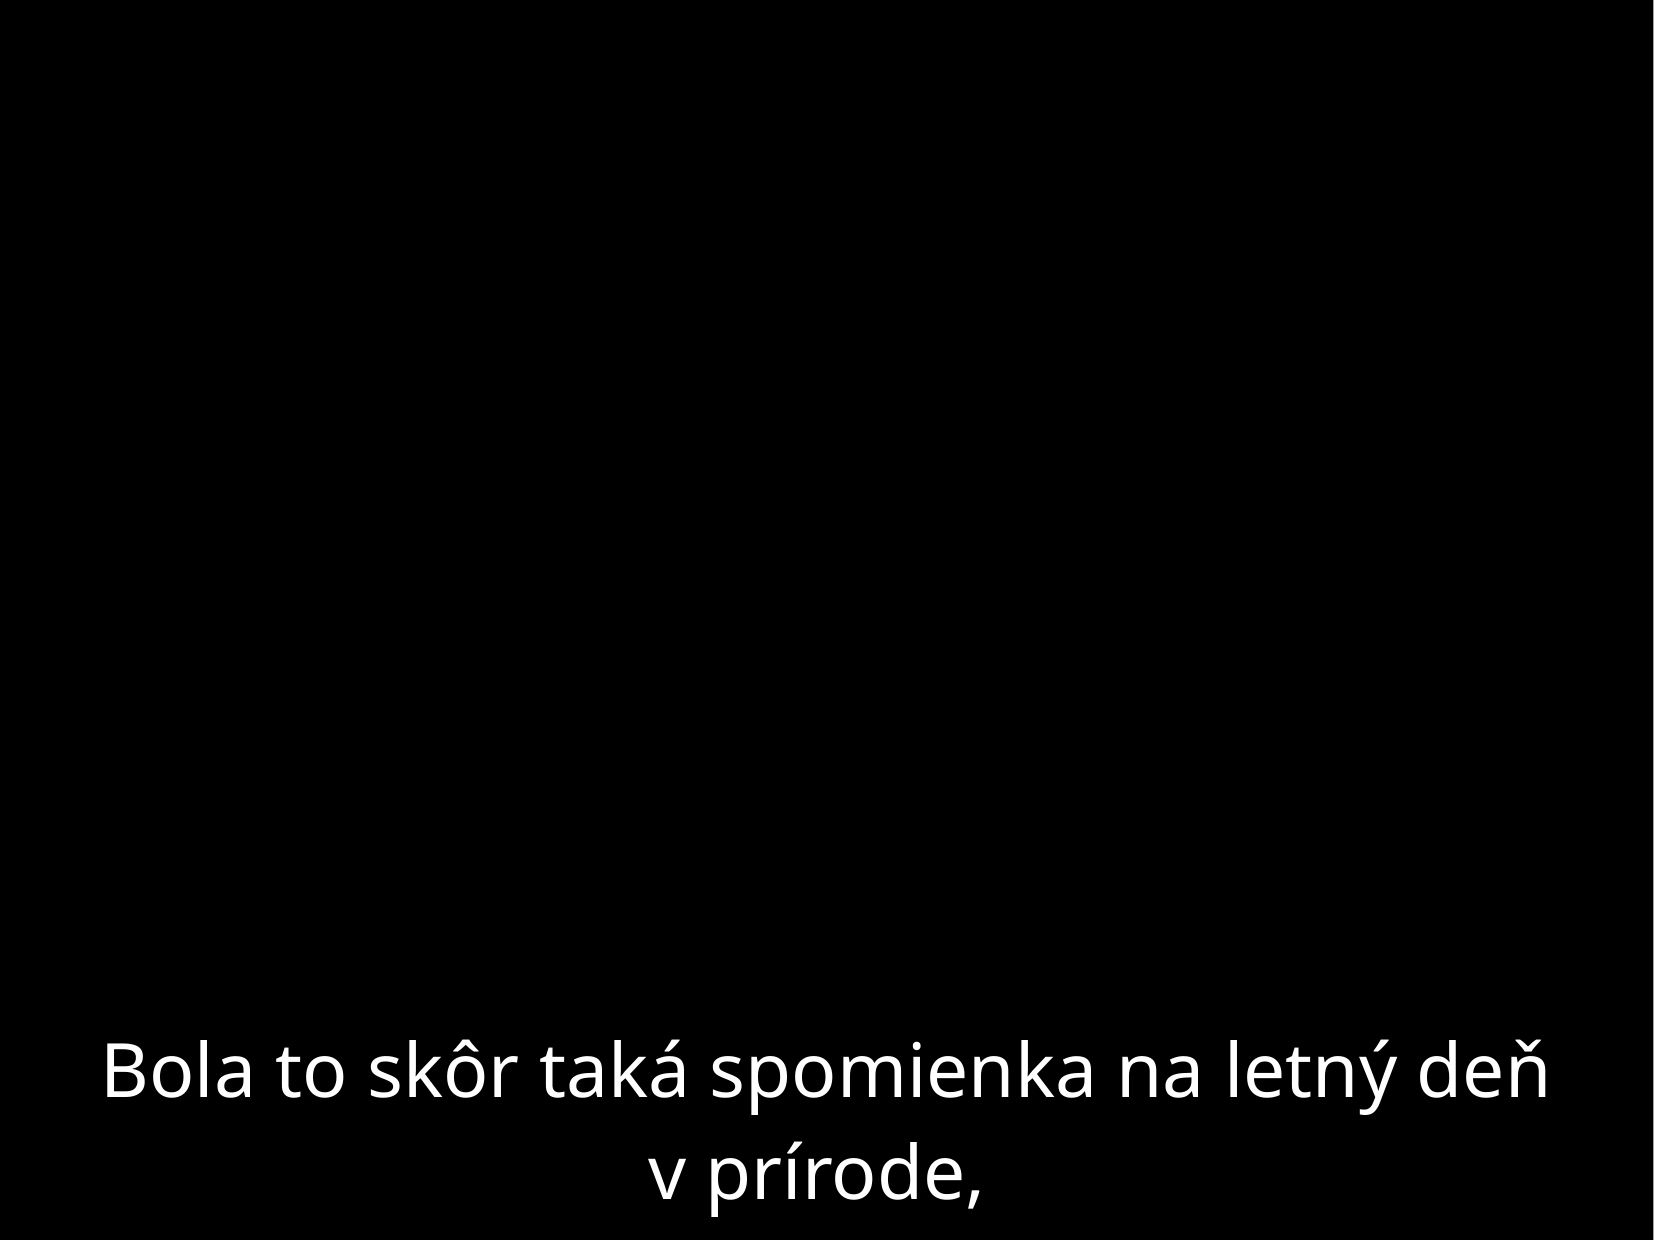

# Bola to skôr taká spomienka na letný deň v prírode,